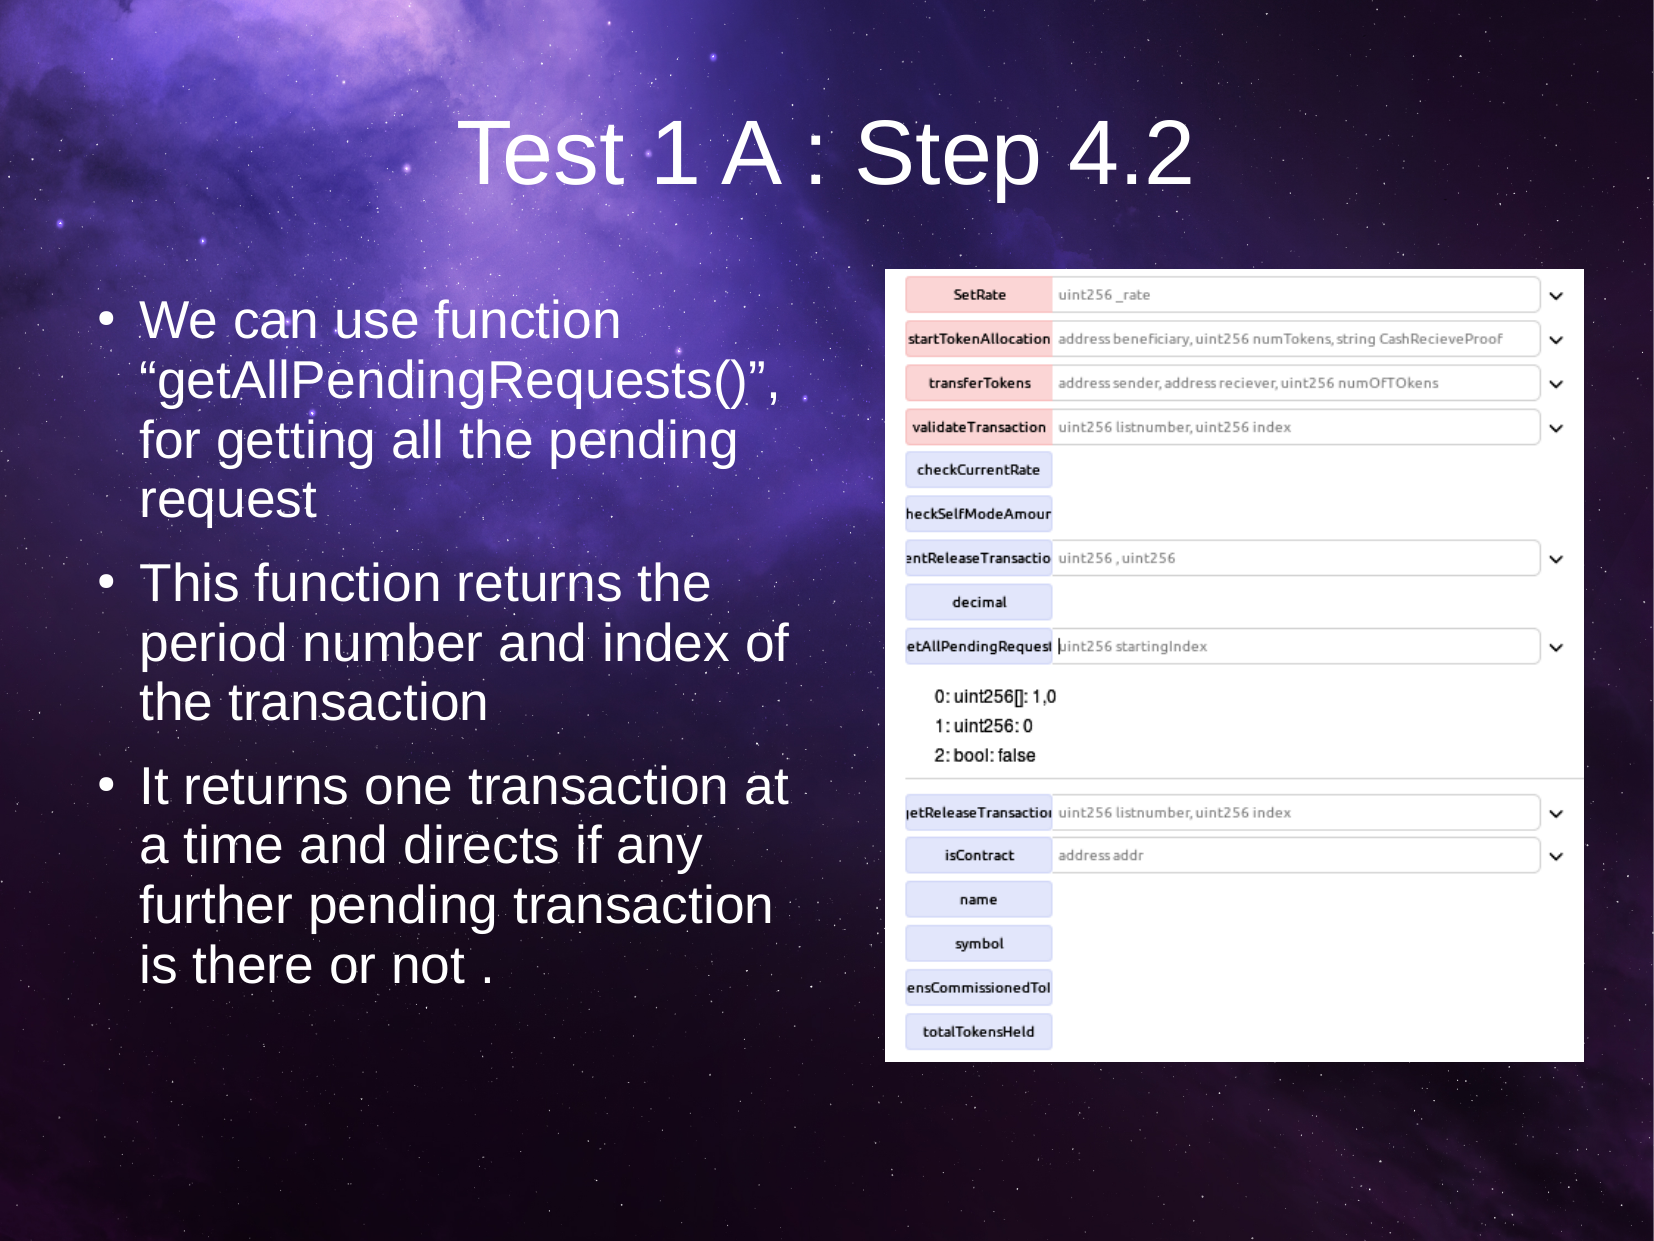

# Test 1 A : Step 4.2
We can use function
“getAllPendingRequests()”, for getting all the pending request
This function returns the period number and index of the transaction
It returns one transaction at a time and directs if any further pending transaction is there or not .